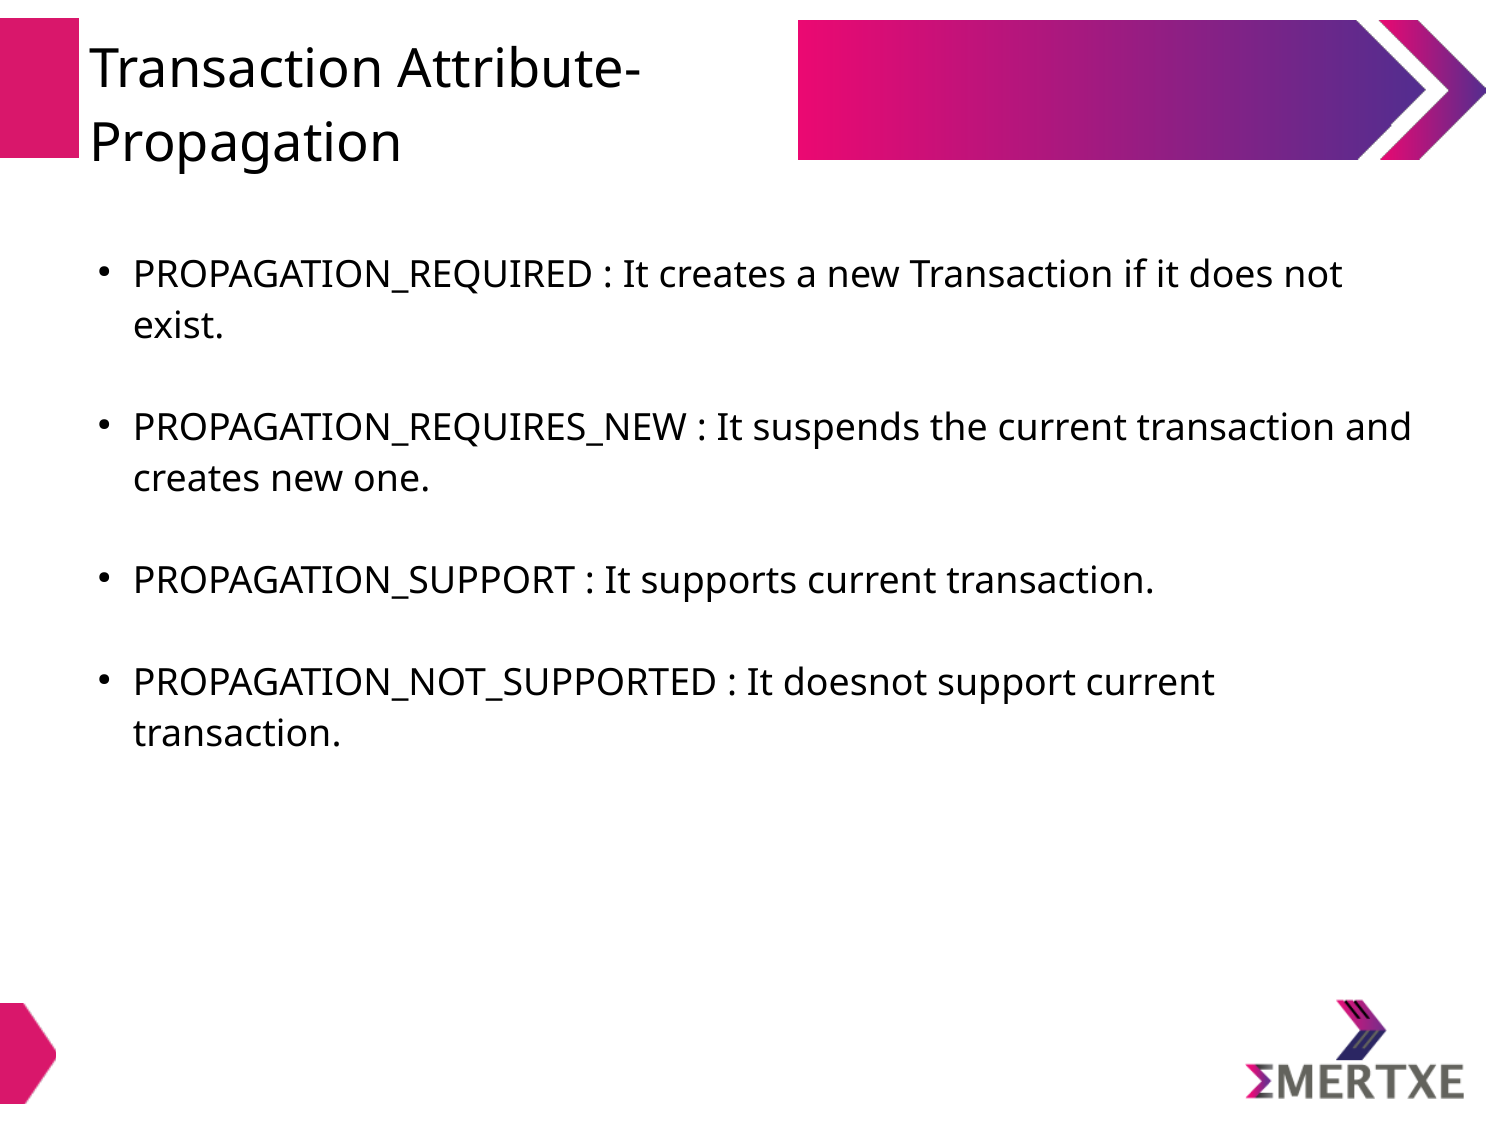

Transaction Attribute-
Propagation
PROPAGATION_REQUIRED : It creates a new Transaction if it does not exist.
PROPAGATION_REQUIRES_NEW : It suspends the current transaction and creates new one.
PROPAGATION_SUPPORT : It supports current transaction.
PROPAGATION_NOT_SUPPORTED : It doesnot support current transaction.